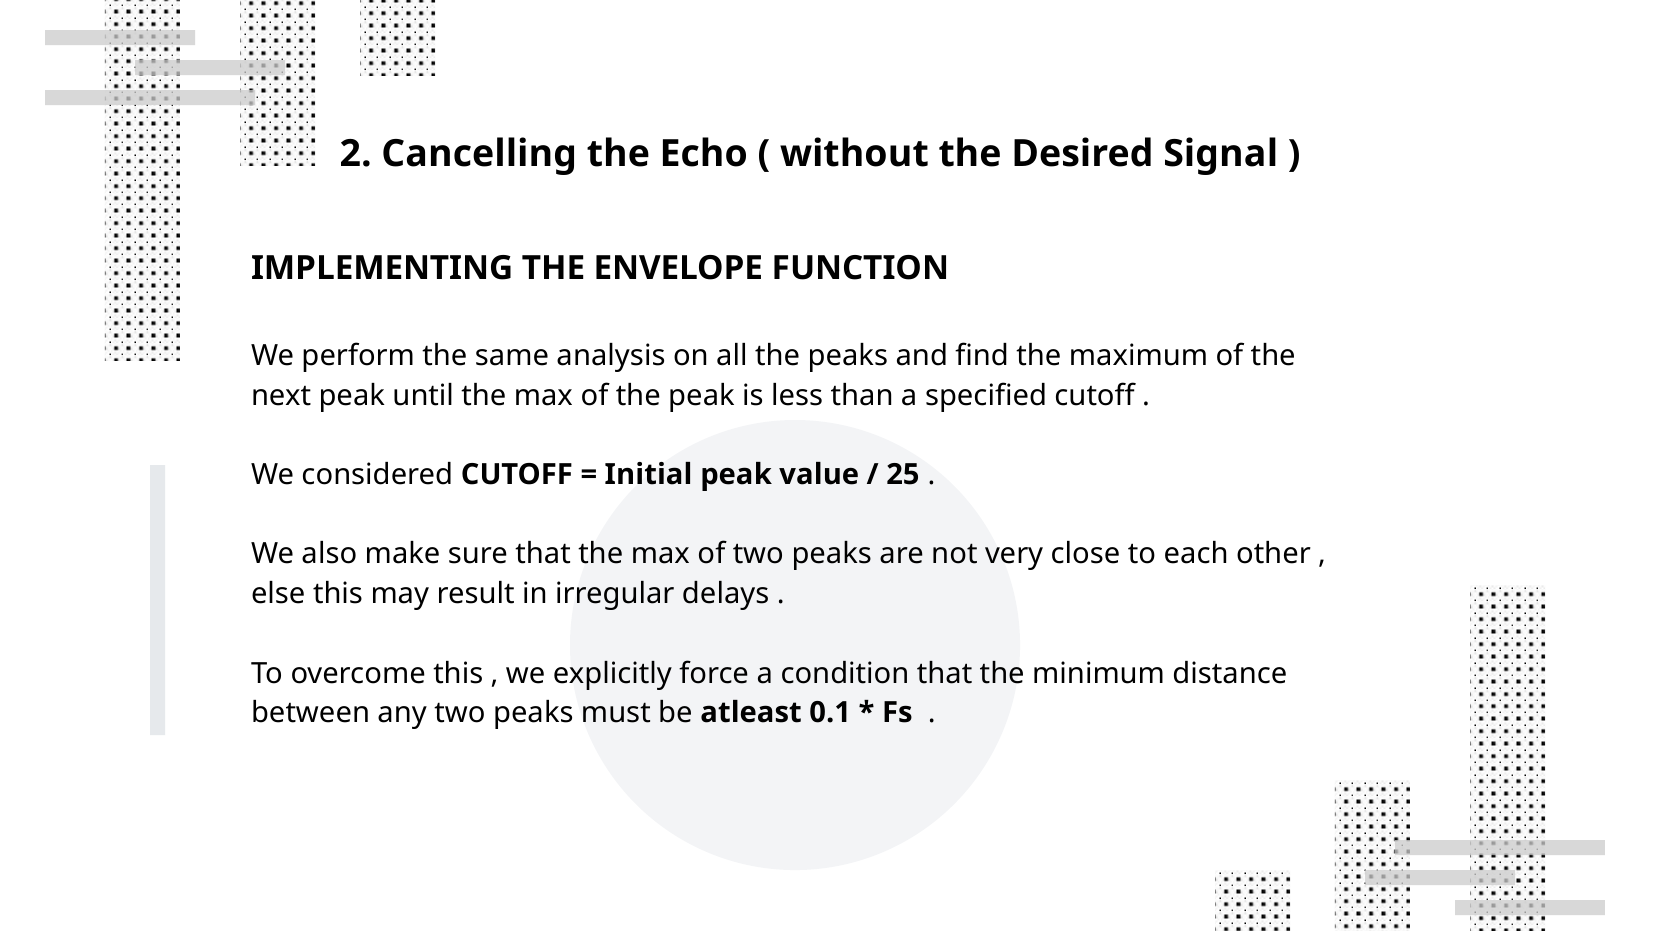

2. Cancelling the Echo ( without the Desired Signal )
IMPLEMENTING THE ENVELOPE FUNCTION
We perform the same analysis on all the peaks and find the maximum of the next peak until the max of the peak is less than a specified cutoff .
We considered CUTOFF = Initial peak value / 25 .
We also make sure that the max of two peaks are not very close to each other , else this may result in irregular delays .
To overcome this , we explicitly force a condition that the minimum distance between any two peaks must be atleast 0.1 * Fs .